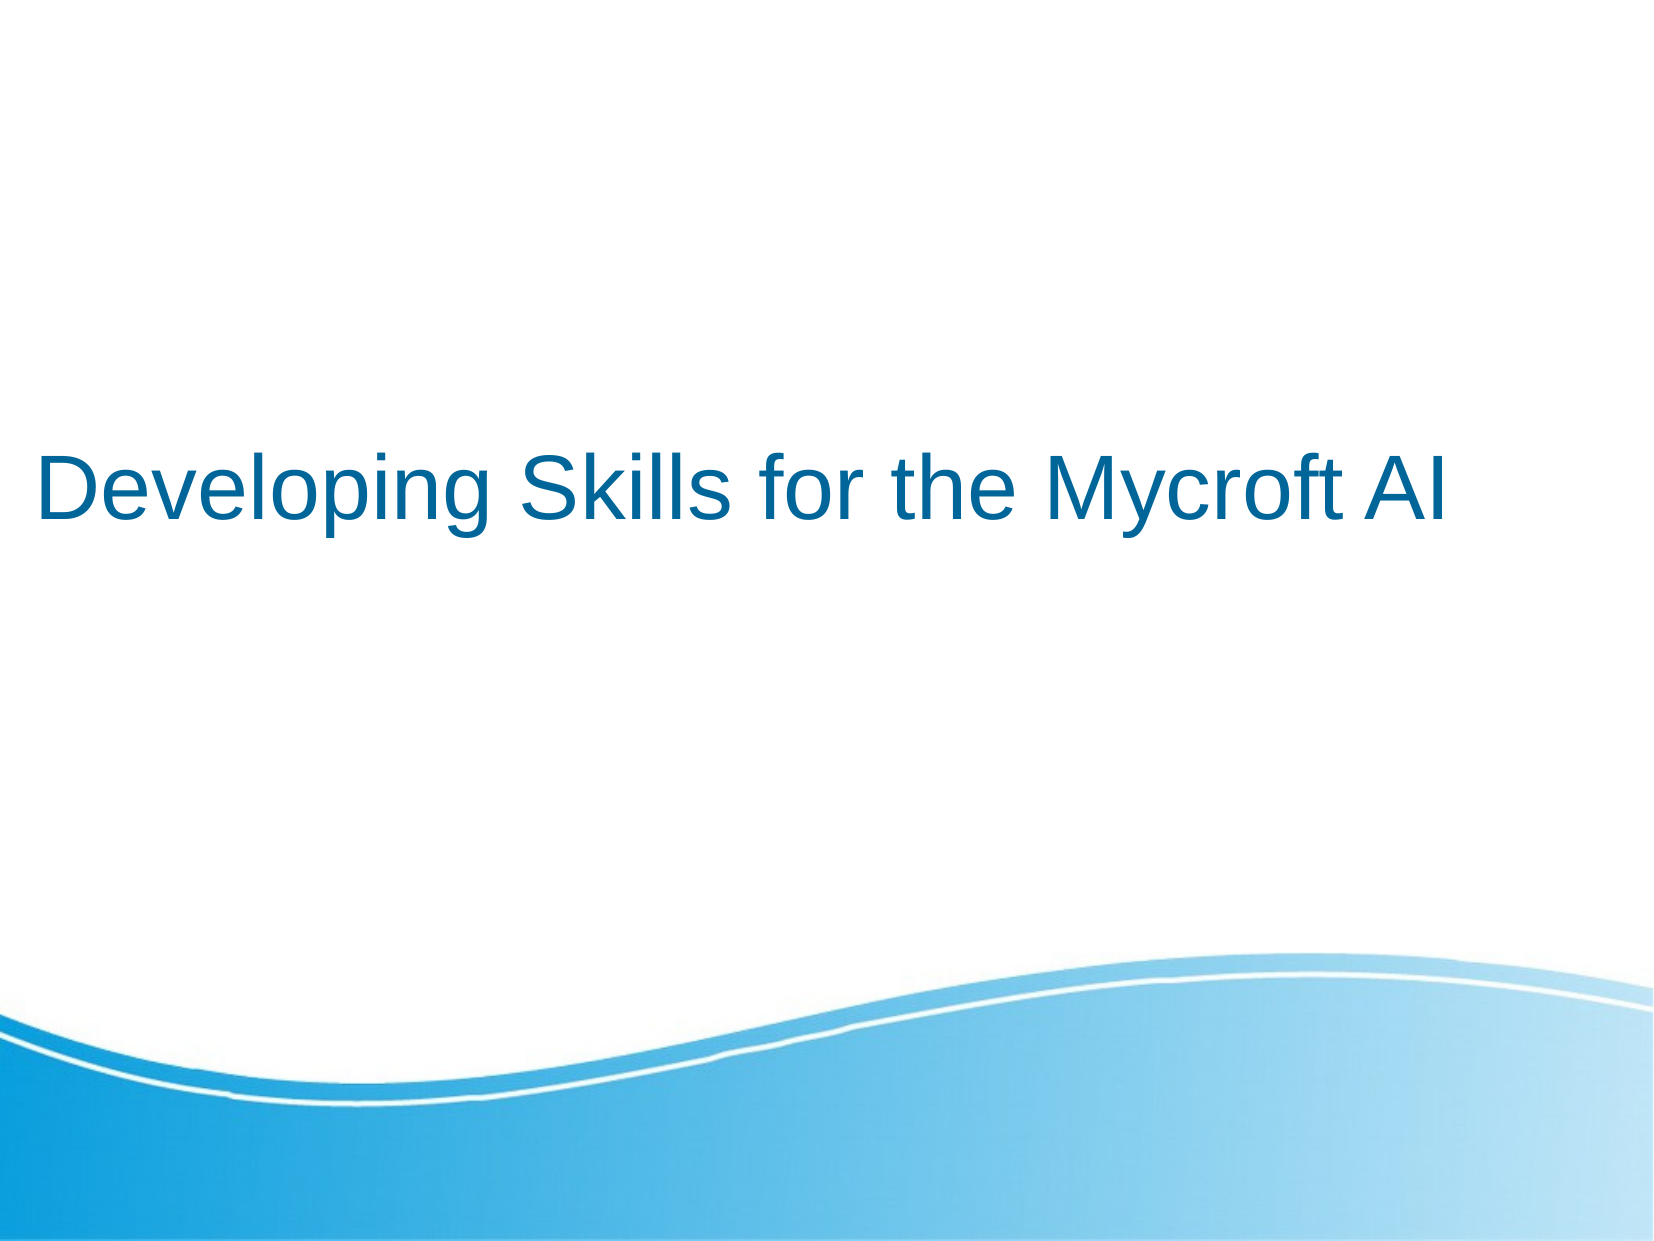

# Developing Skills for the Mycroft AI